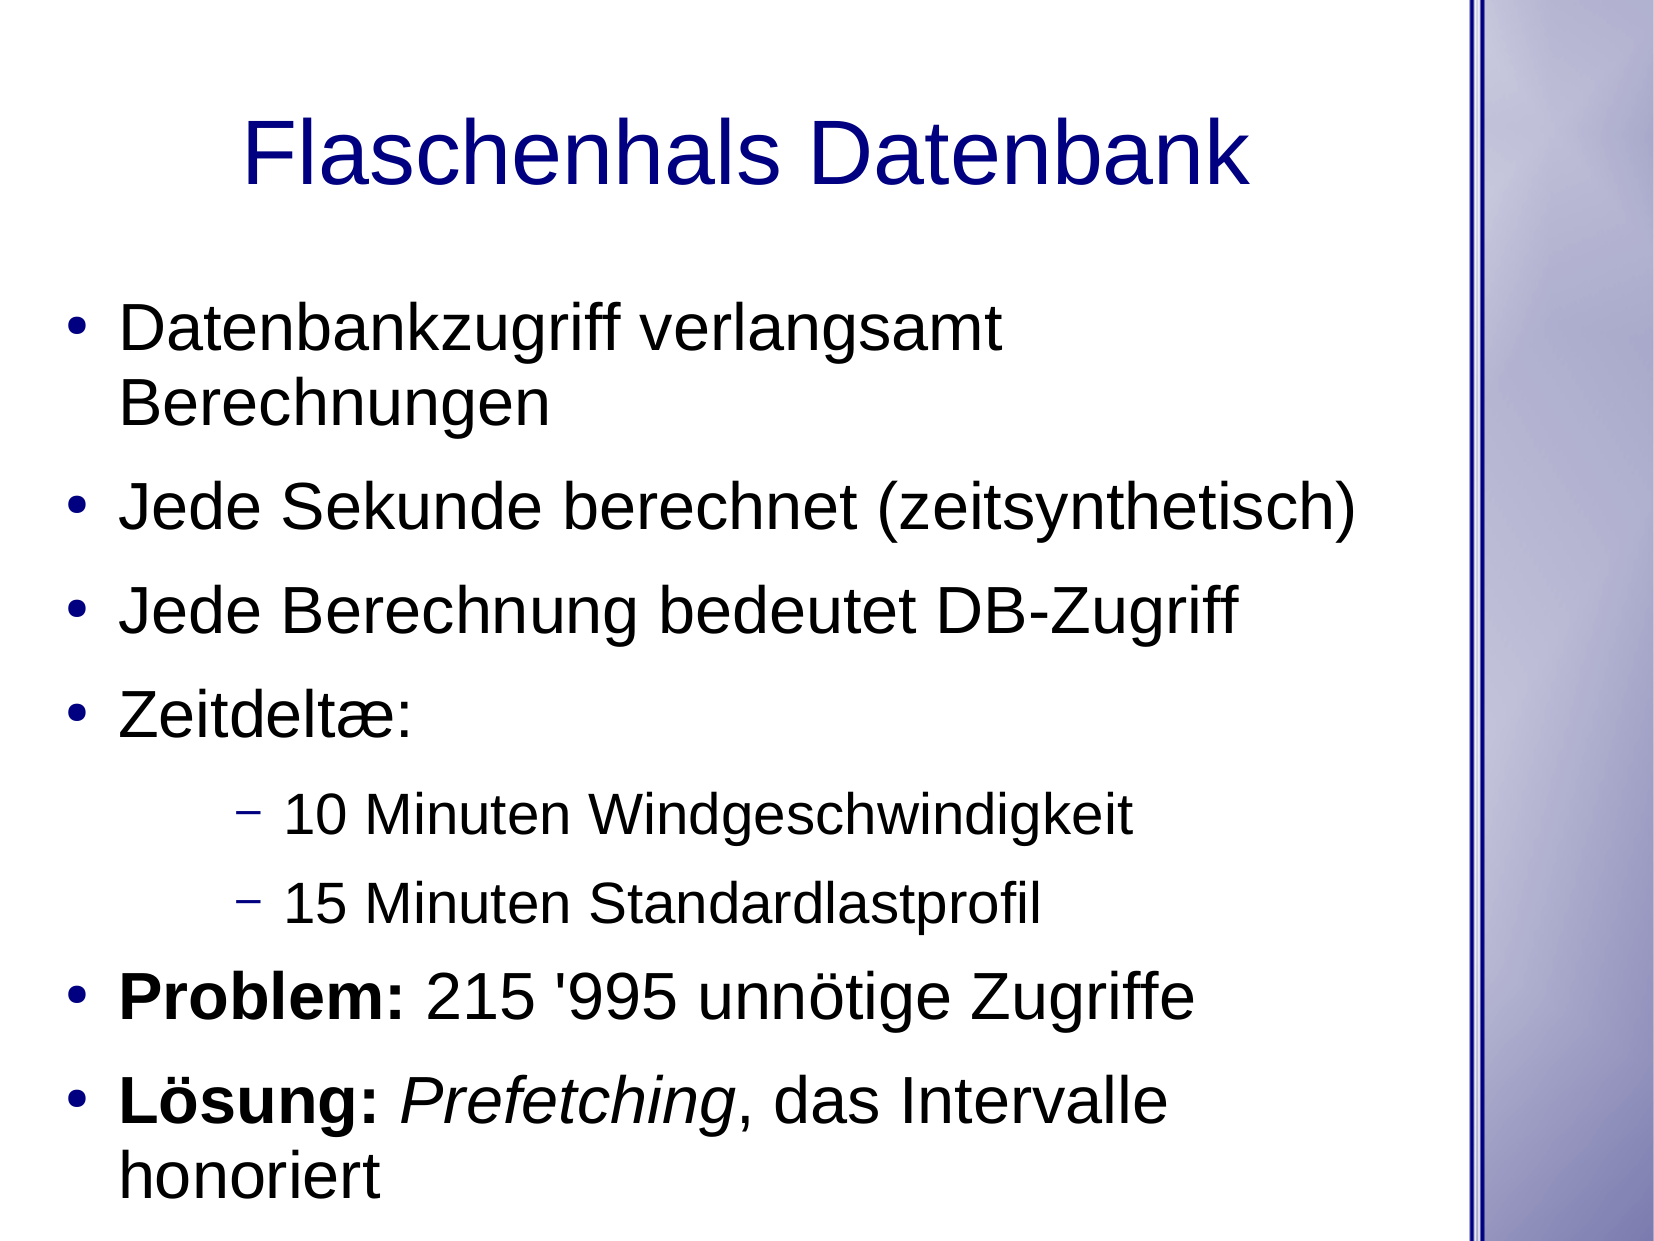

# Flaschenhals Datenbank
Datenbankzugriff verlangsamt Berechnungen
Jede Sekunde berechnet (zeitsynthetisch)
Jede Berechnung bedeutet DB-Zugriff
Zeitdeltæ:
10 Minuten Windgeschwindigkeit
15 Minuten Standardlastprofil
Problem: 215 '995 unnötige Zugriffe
Lösung: Prefetching, das Intervalle honoriert